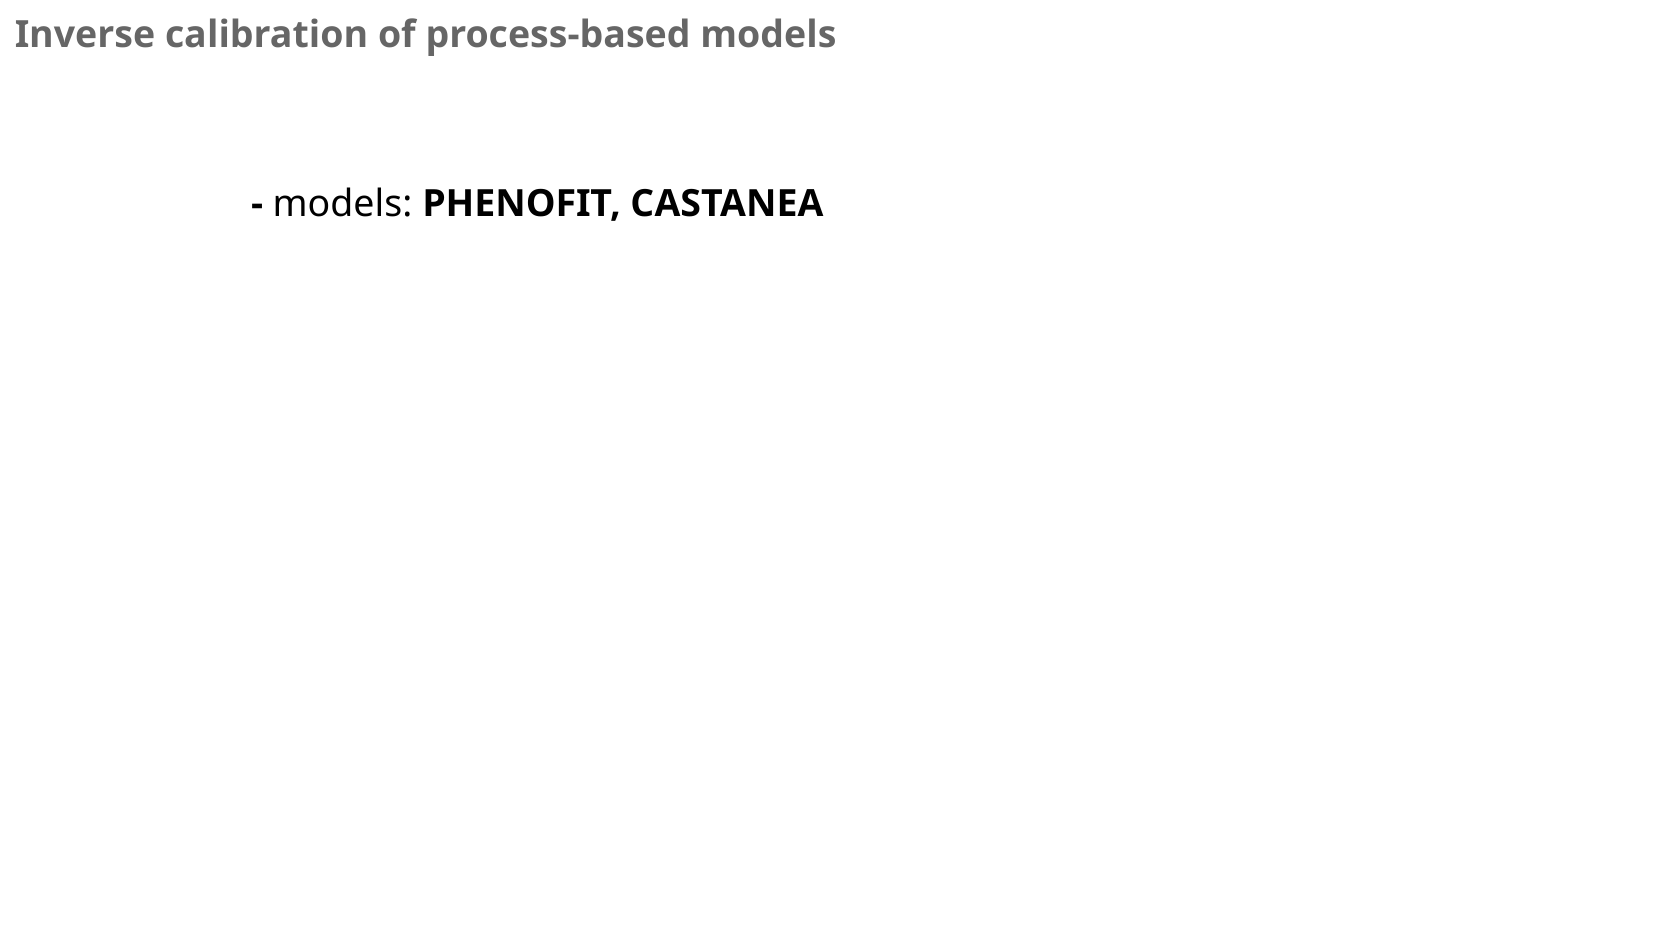

Inverse calibration of process-based models
- models: PHENOFIT, CASTANEA